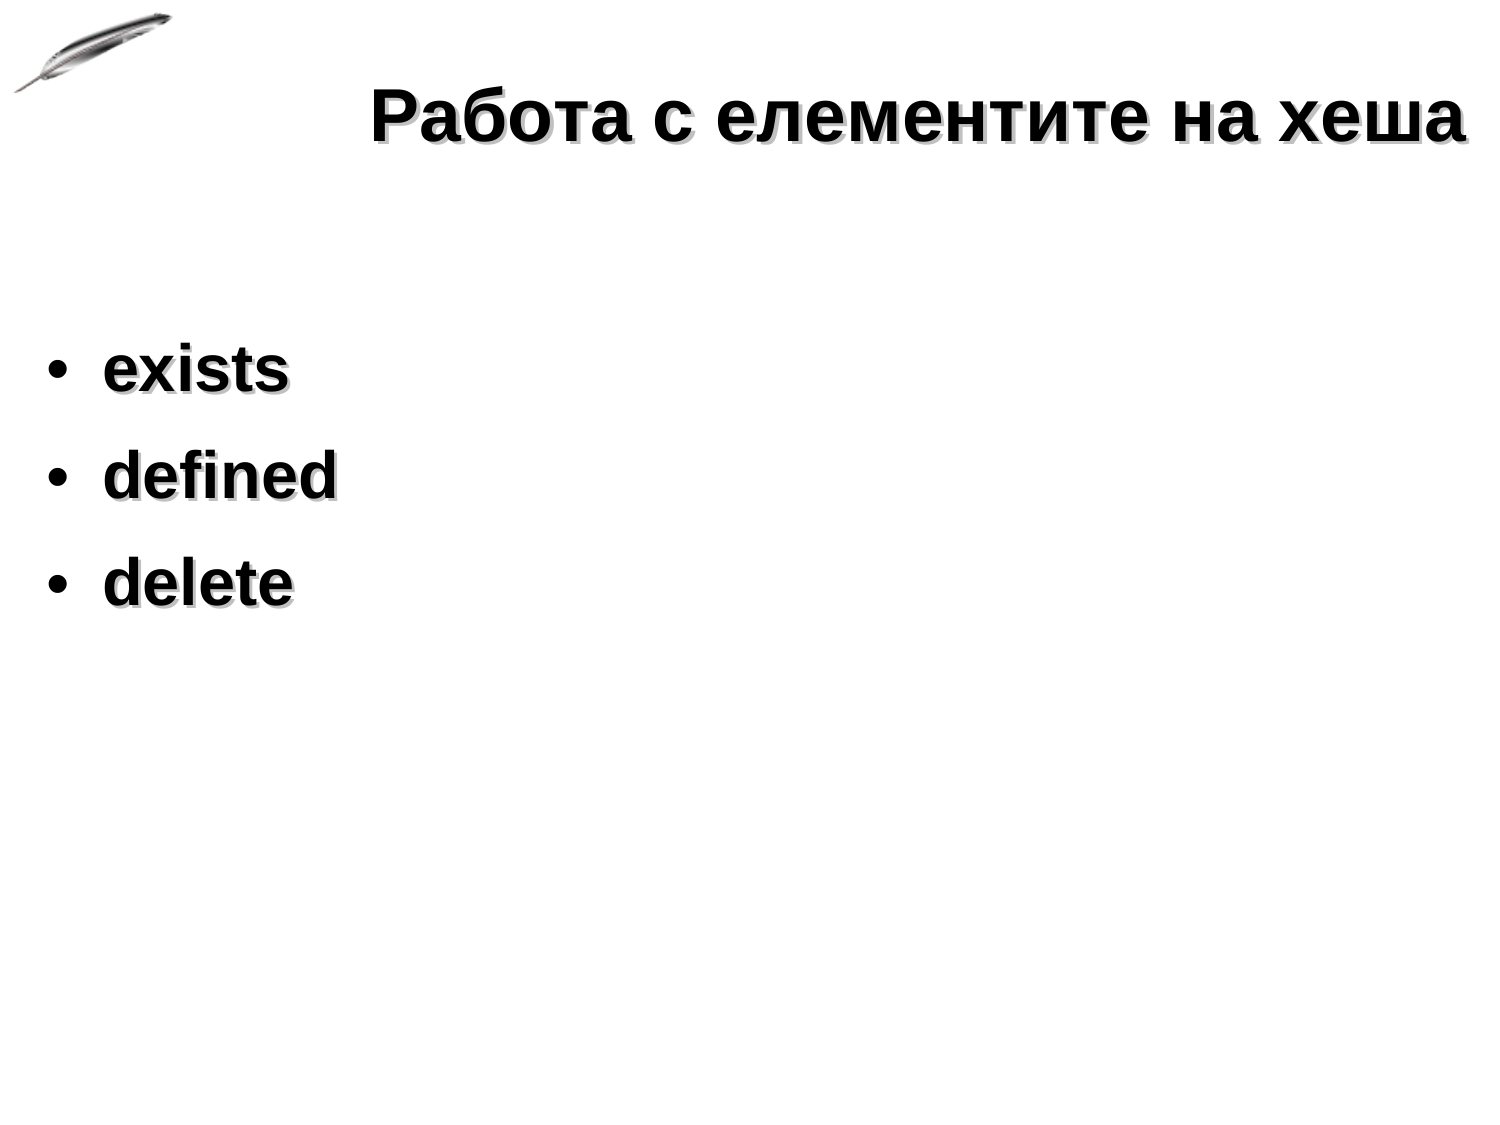

# Работа с елементите на хеша
exists
defined
delete